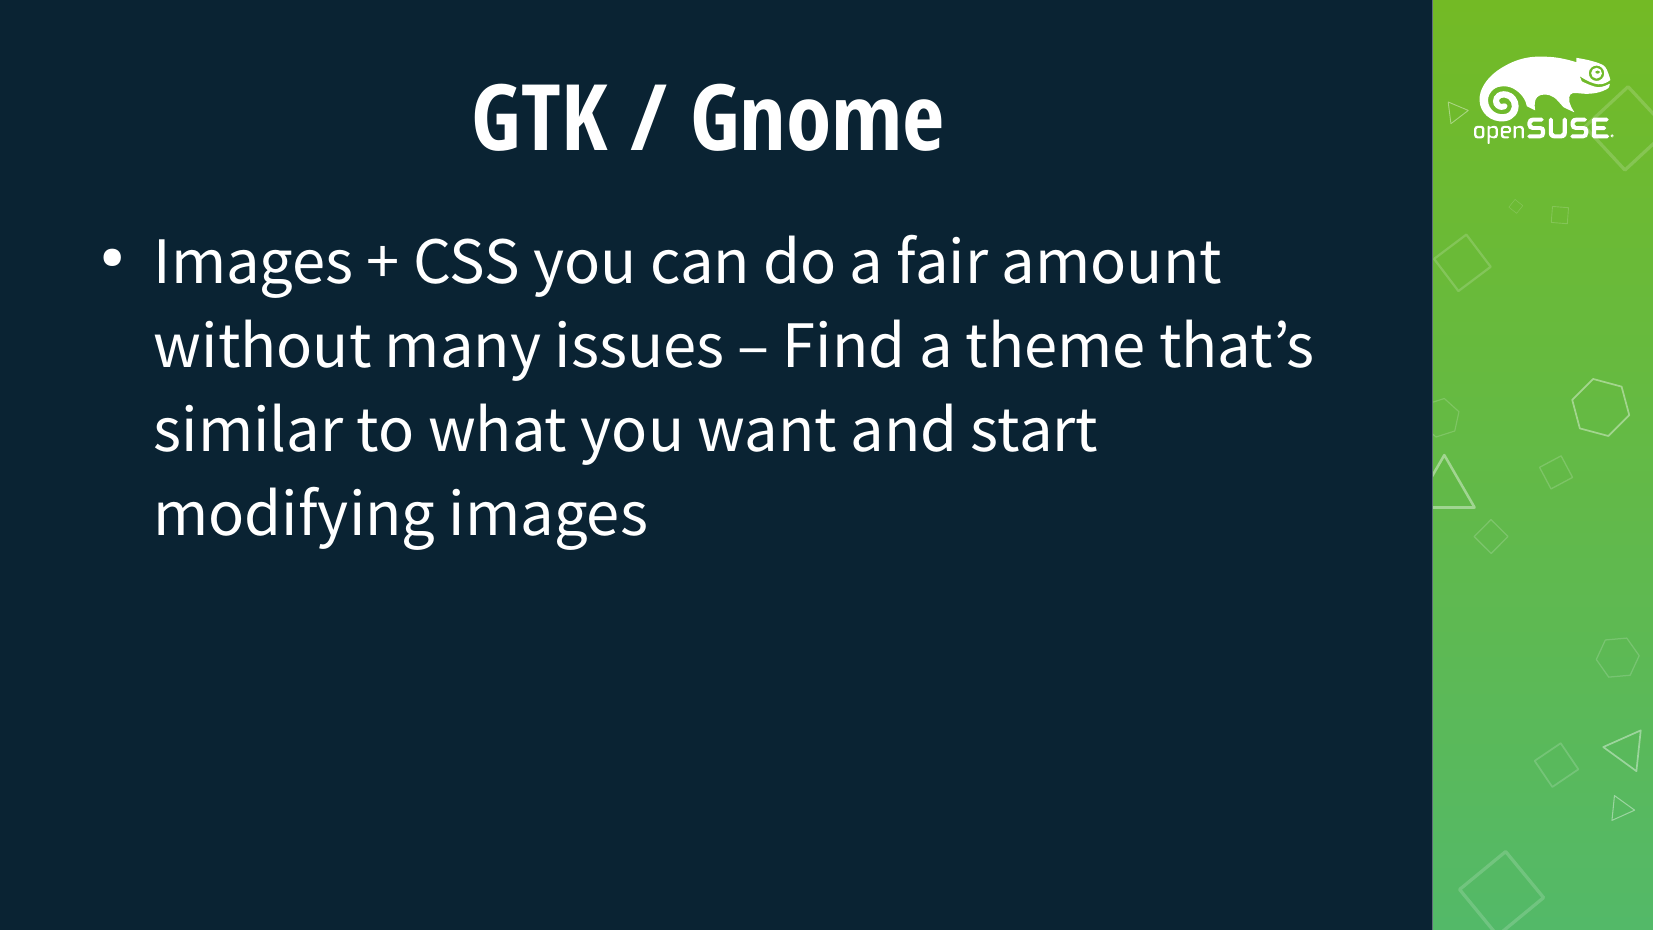

# GTK / Gnome
Images + CSS you can do a fair amount without many issues – Find a theme that’s similar to what you want and start modifying images